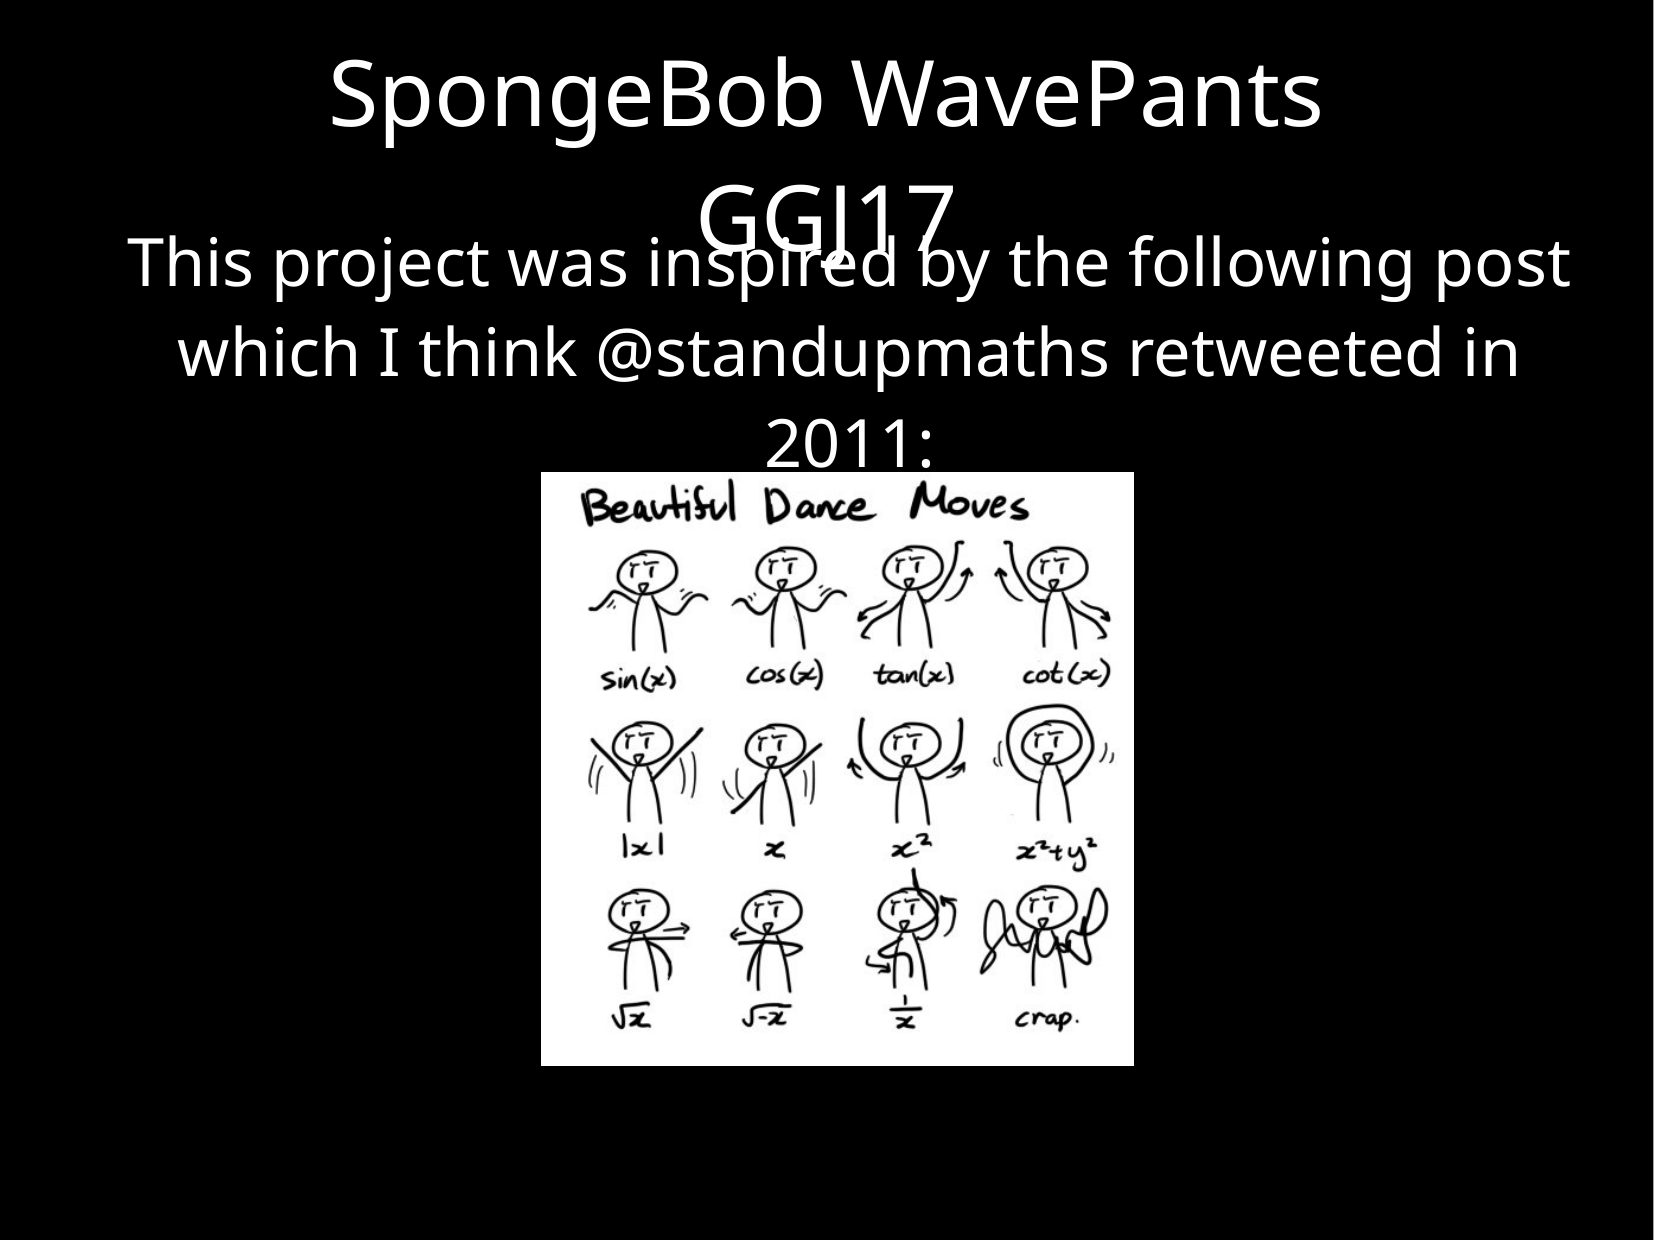

# SpongeBob WavePants GGJ17
This project was inspired by the following post which I think @standupmaths retweeted in 2011: